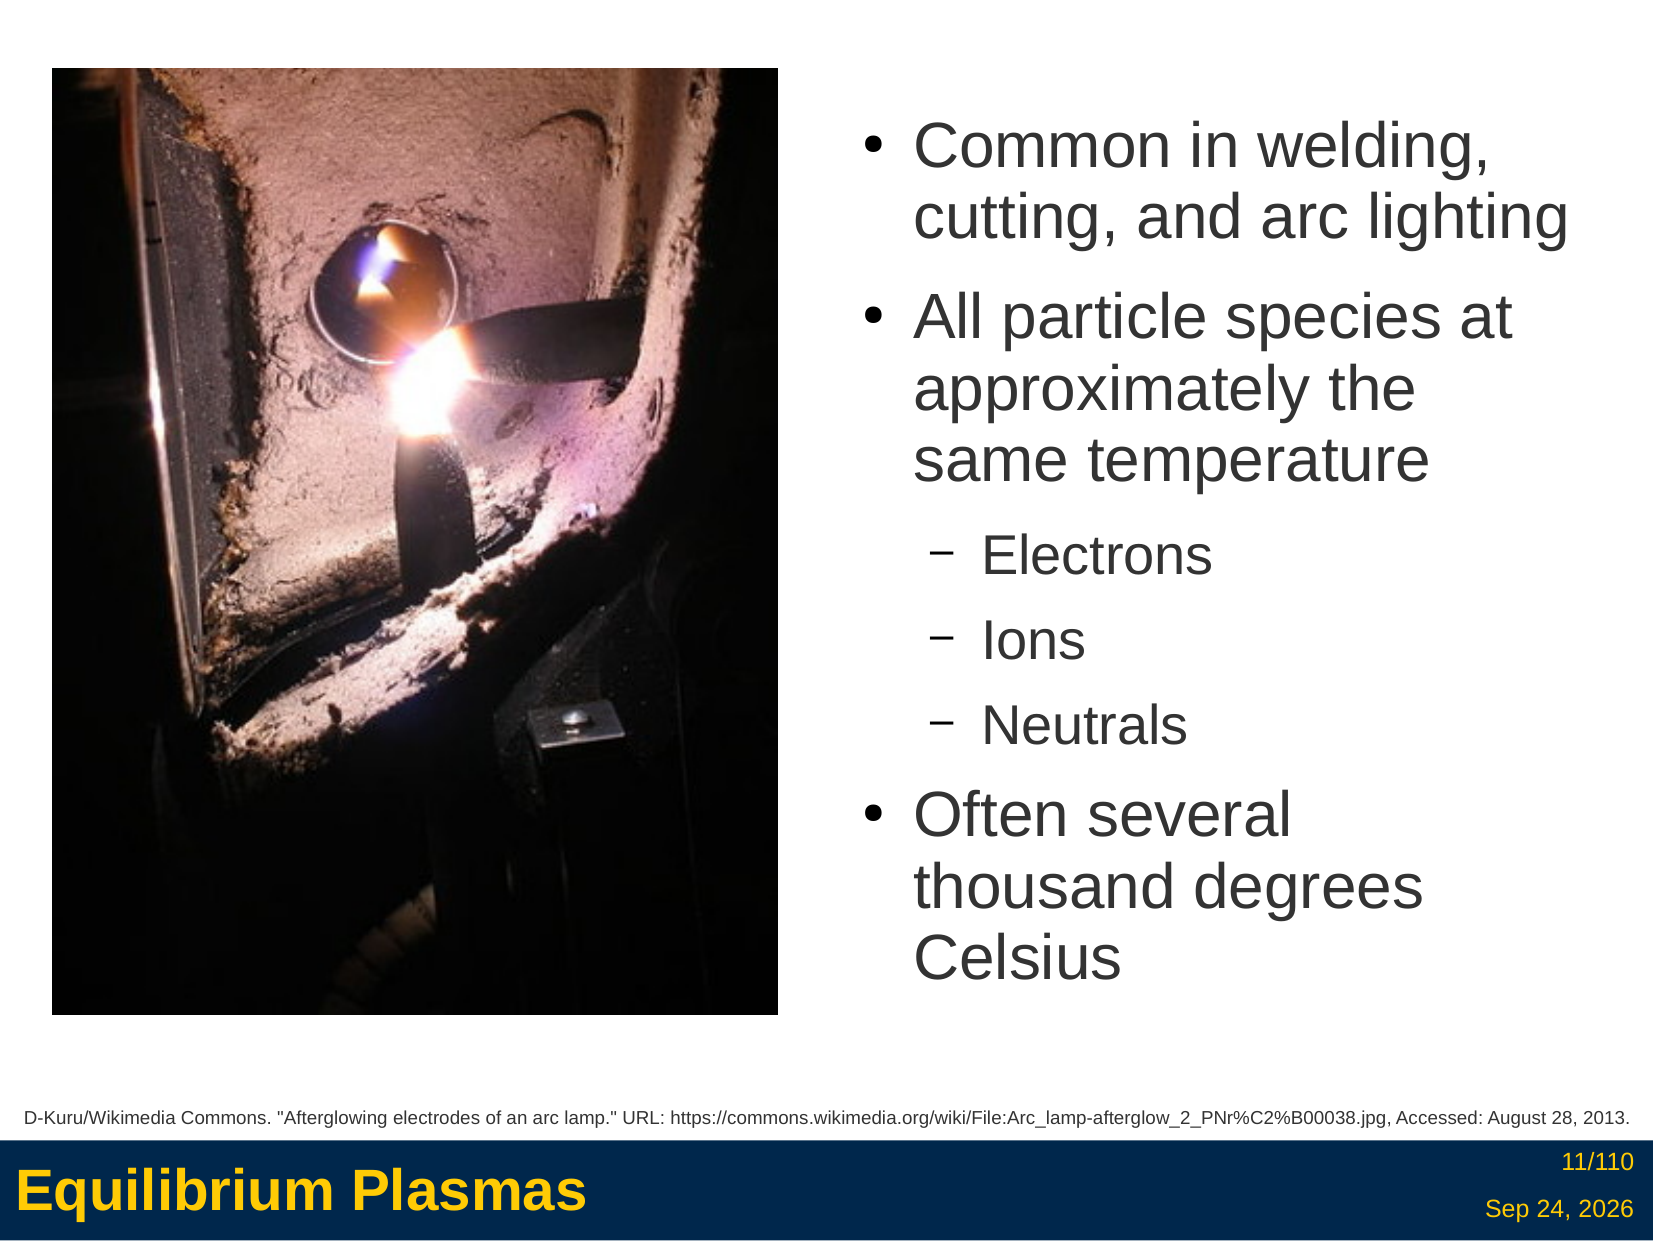

Common in welding, cutting, and arc lighting
All particle species at approximately the same temperature
Electrons
Ions
Neutrals
Often several thousand degrees Celsius
D-Kuru/Wikimedia Commons. "Afterglowing electrodes of an arc lamp." URL: https://commons.wikimedia.org/wiki/File:Arc_lamp-afterglow_2_PNr%C2%B00038.jpg, Accessed: August 28, 2013.
# Equilibrium Plasmas
11